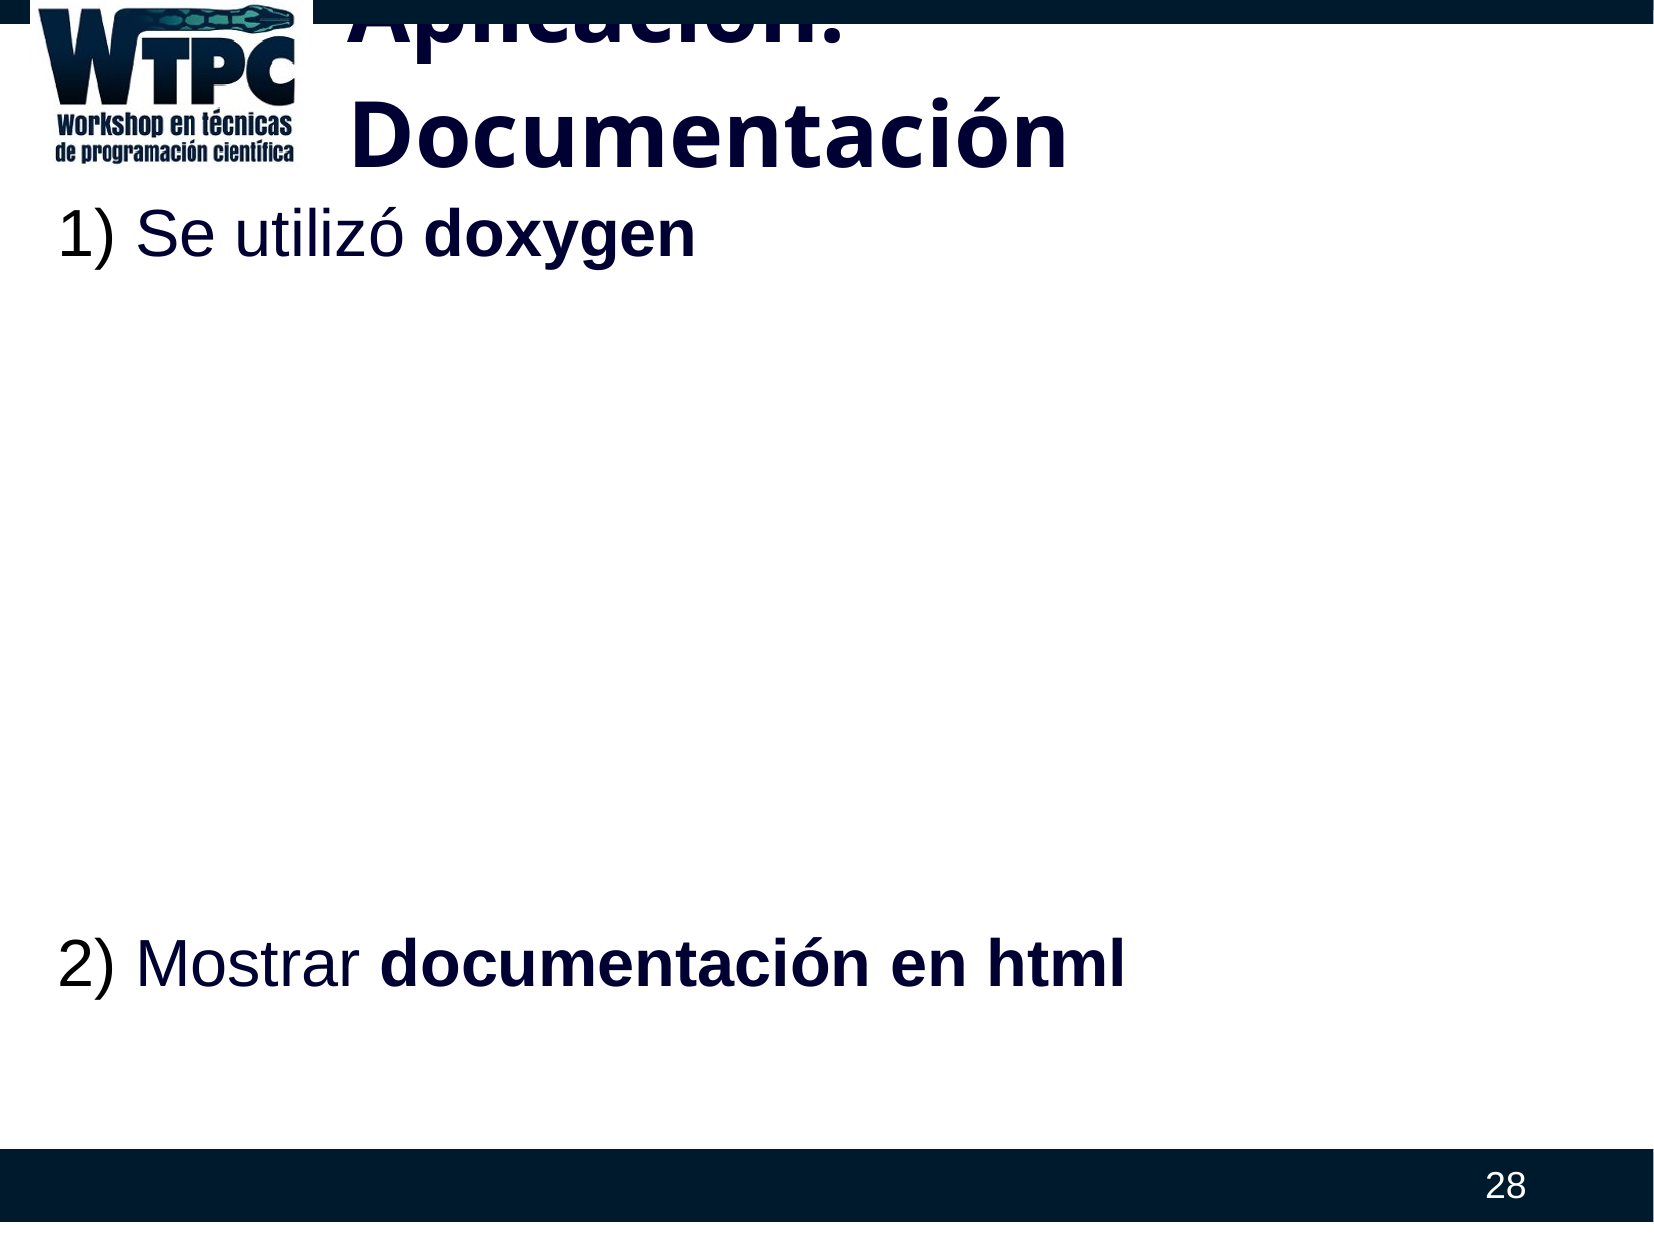

# Aplicacion: Documentación
 Se utilizó doxygen
 Mostrar documentación en html